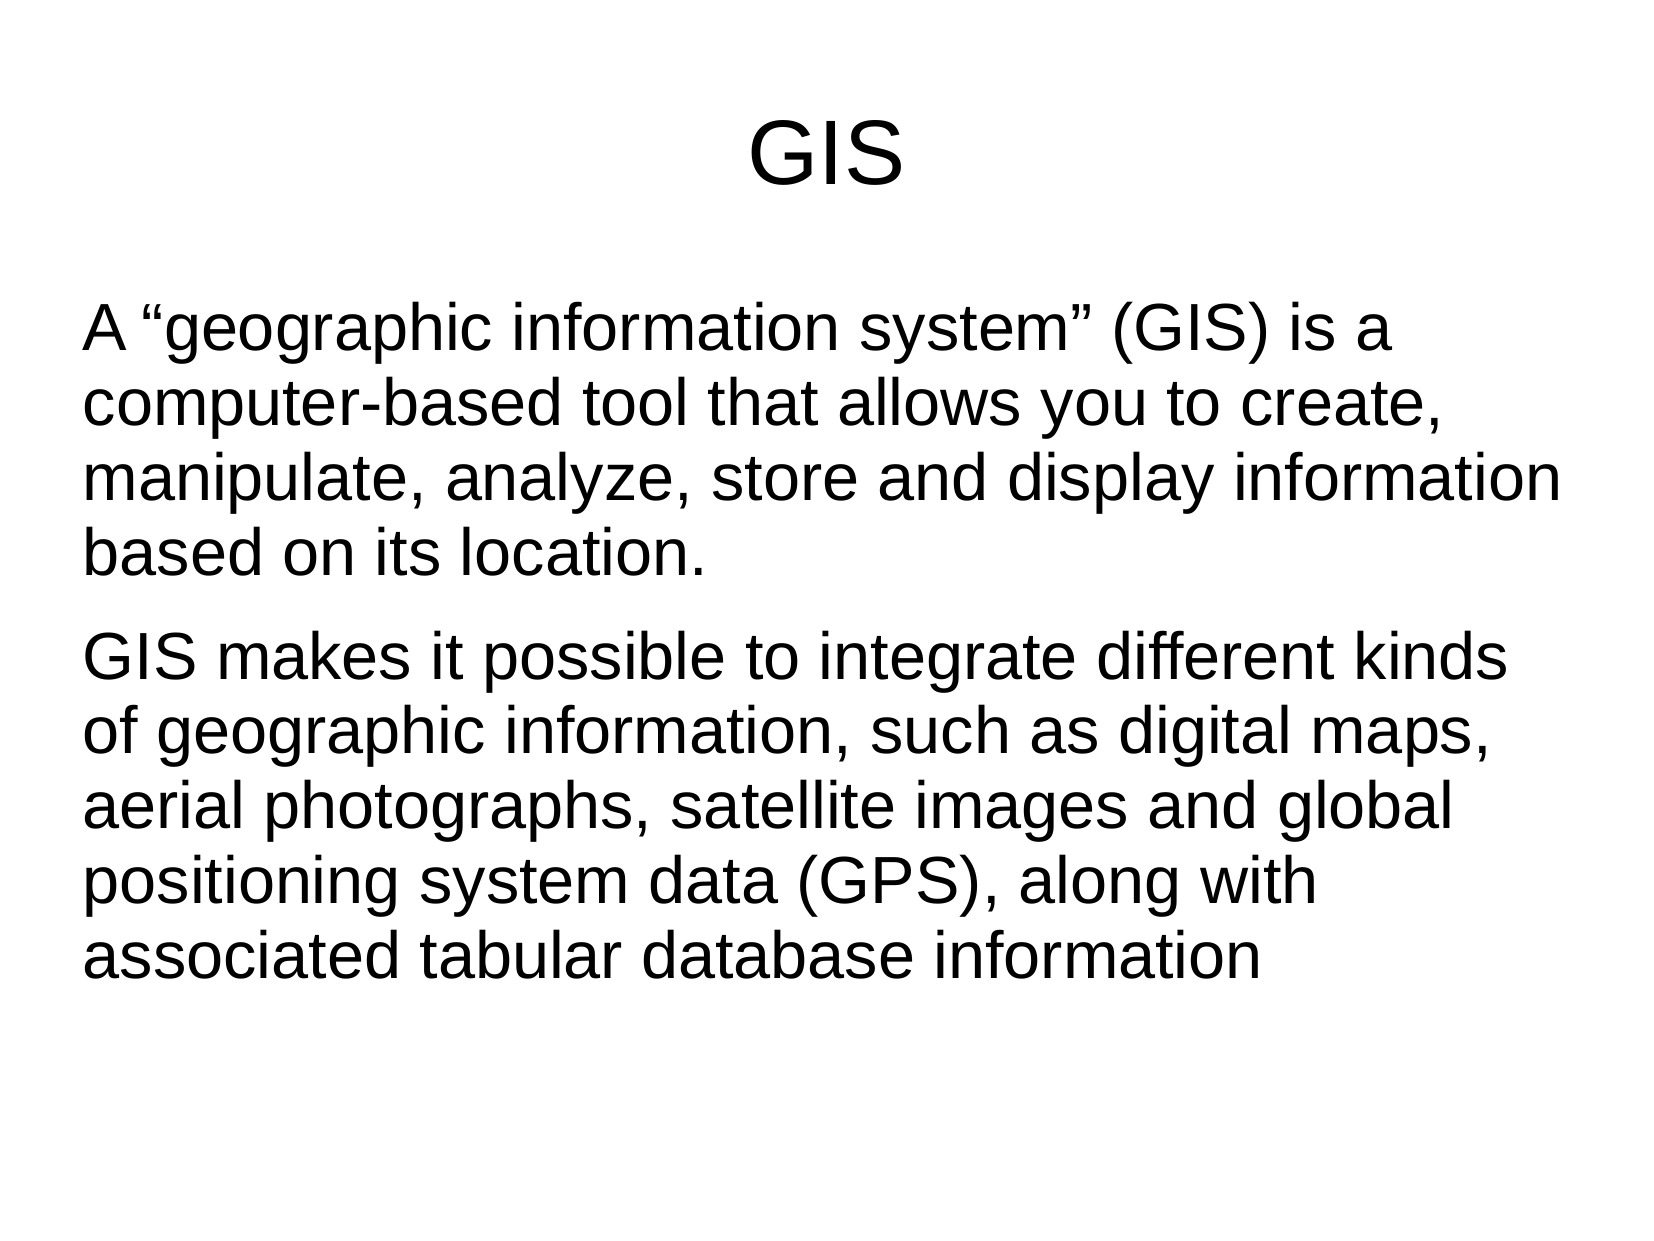

# GIS
A “geographic information system” (GIS) is a computer-based tool that allows you to create, manipulate, analyze, store and display information based on its location.
GIS makes it possible to integrate different kinds of geographic information, such as digital maps, aerial photographs, satellite images and global positioning system data (GPS), along with associated tabular database information